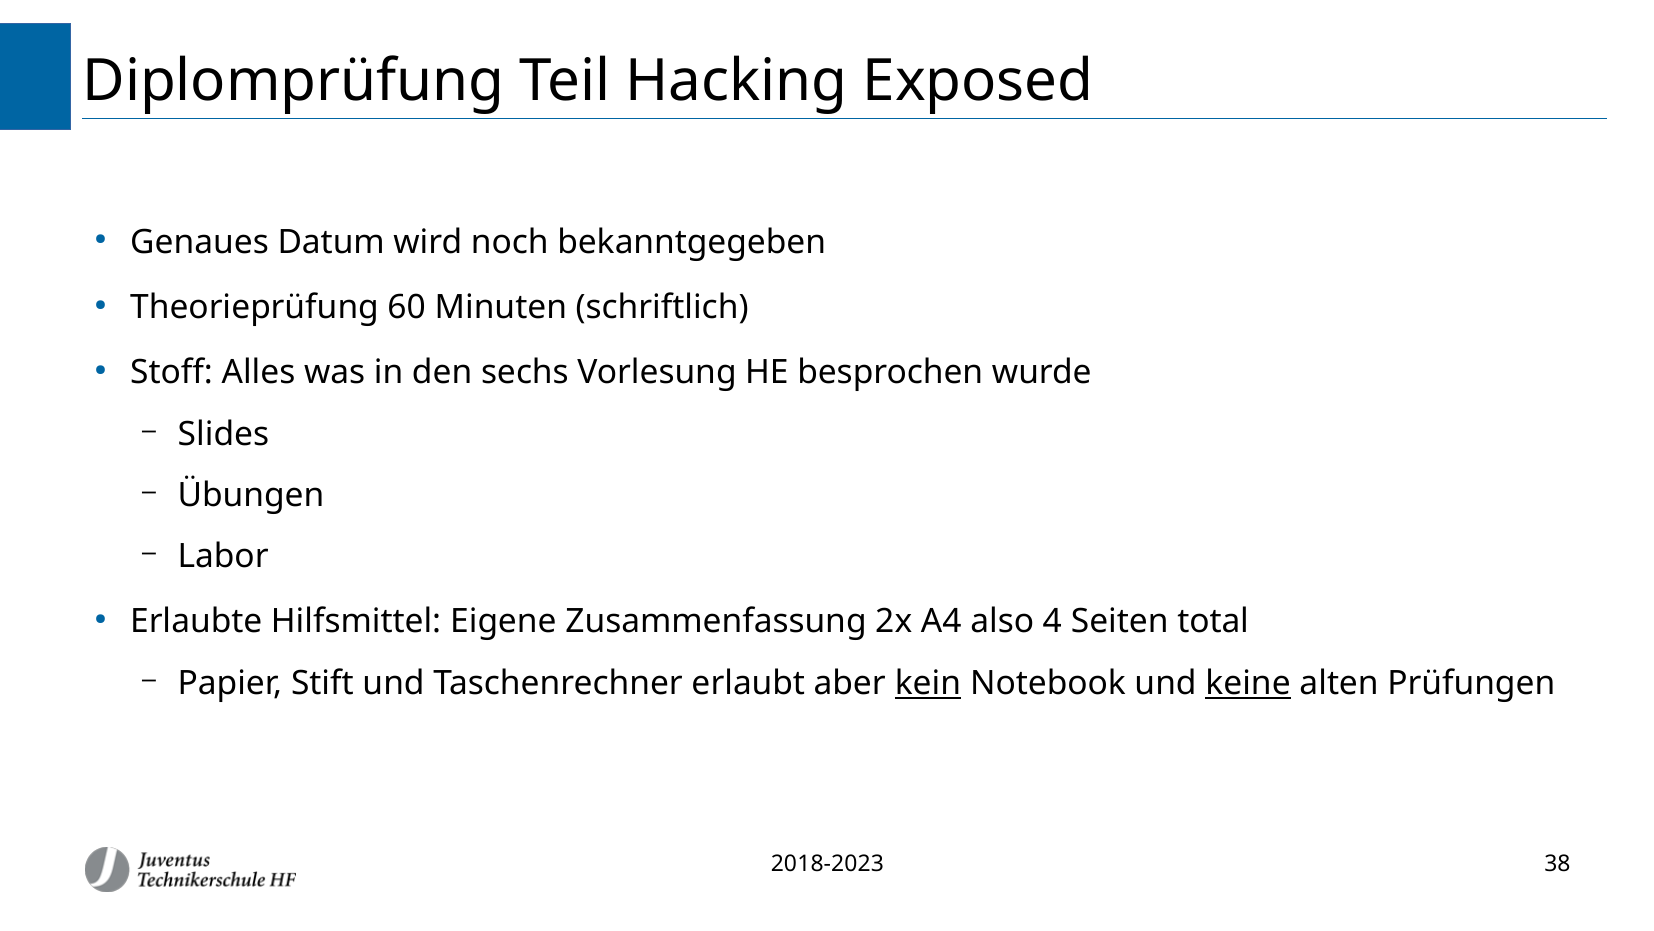

# Diplomprüfung Teil Hacking Exposed
Genaues Datum wird noch bekanntgegeben
Theorieprüfung 60 Minuten (schriftlich)
Stoff: Alles was in den sechs Vorlesung HE besprochen wurde
Slides
Übungen
Labor
Erlaubte Hilfsmittel: Eigene Zusammenfassung 2x A4 also 4 Seiten total
Papier, Stift und Taschenrechner erlaubt aber kein Notebook und keine alten Prüfungen
2018-2023
38